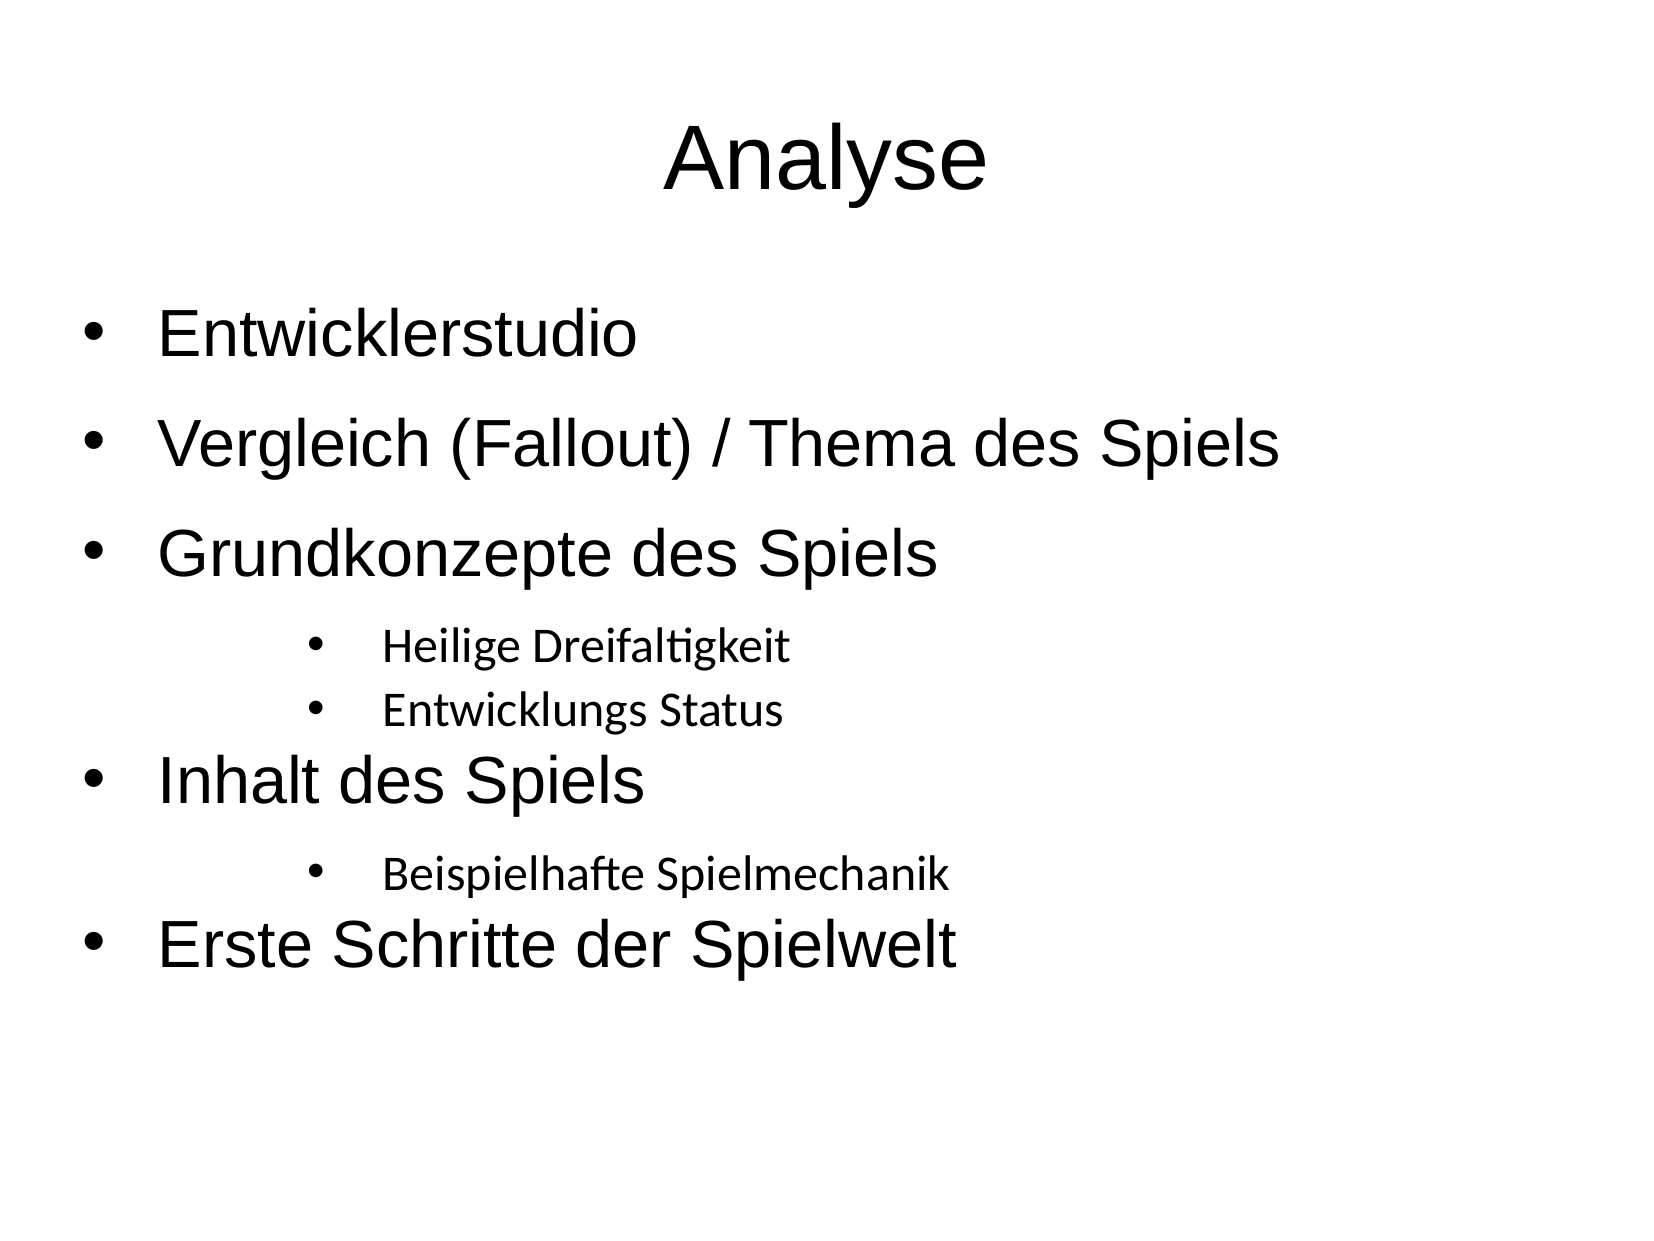

# Analyse
Entwicklerstudio
Vergleich (Fallout) / Thema des Spiels
Grundkonzepte des Spiels
Heilige Dreifaltigkeit
Entwicklungs Status
Inhalt des Spiels
Beispielhafte Spielmechanik
Erste Schritte der Spielwelt